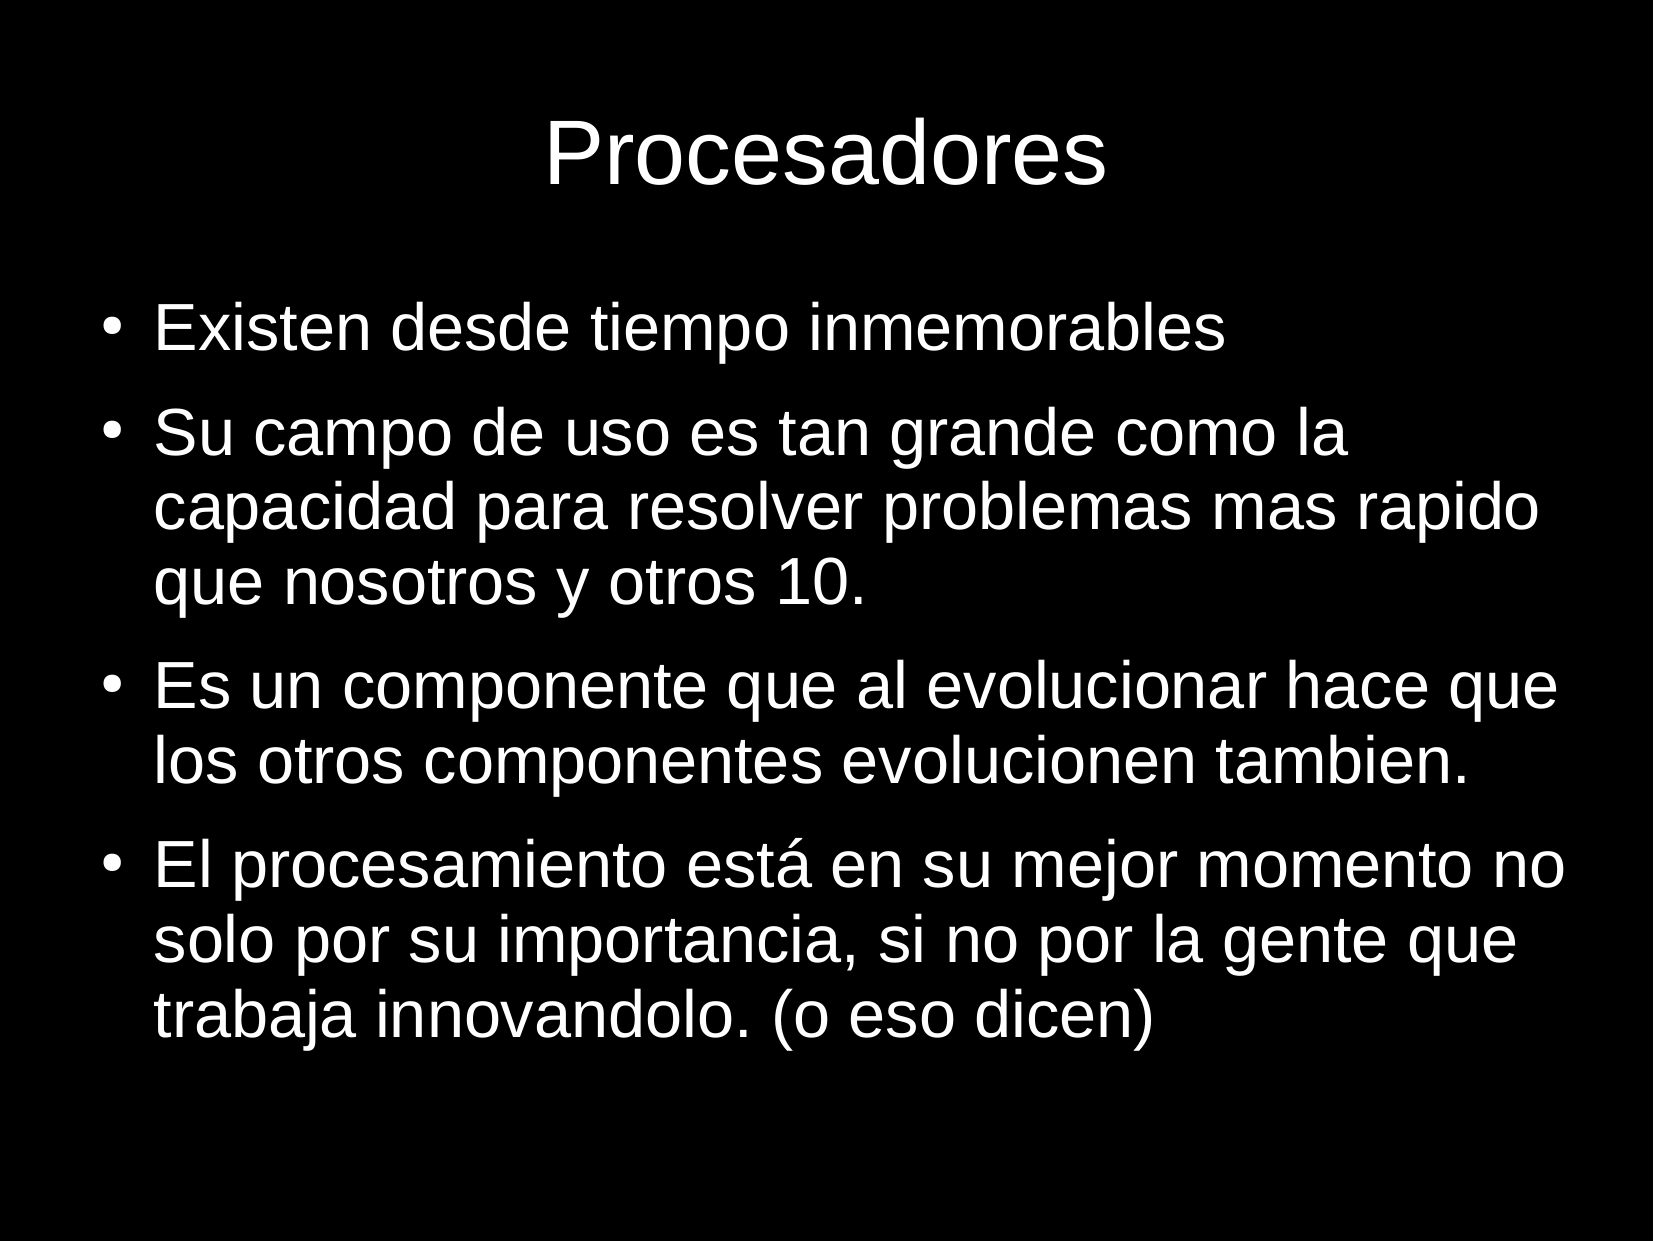

# Procesadores
Existen desde tiempo inmemorables
Su campo de uso es tan grande como la capacidad para resolver problemas mas rapido que nosotros y otros 10.
Es un componente que al evolucionar hace que los otros componentes evolucionen tambien.
El procesamiento está en su mejor momento no solo por su importancia, si no por la gente que trabaja innovandolo. (o eso dicen)